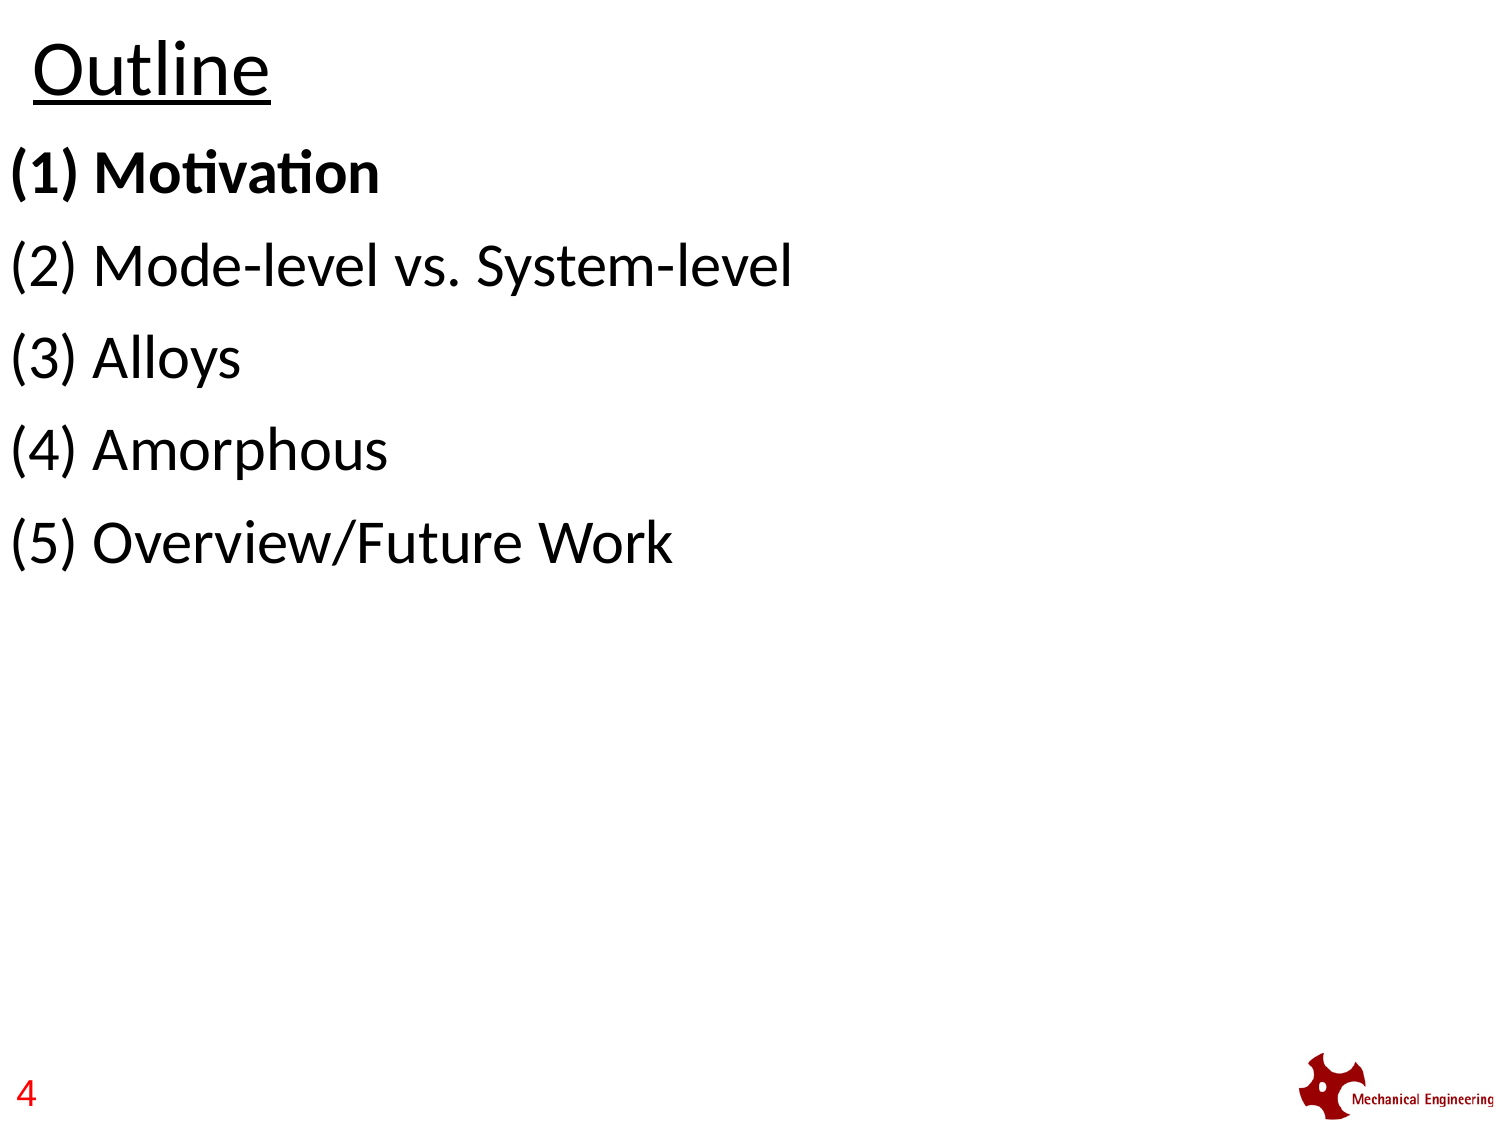

# Outline
 Motivation
 Mode-level vs. System-level
 Alloys
 Amorphous
 Overview/Future Work